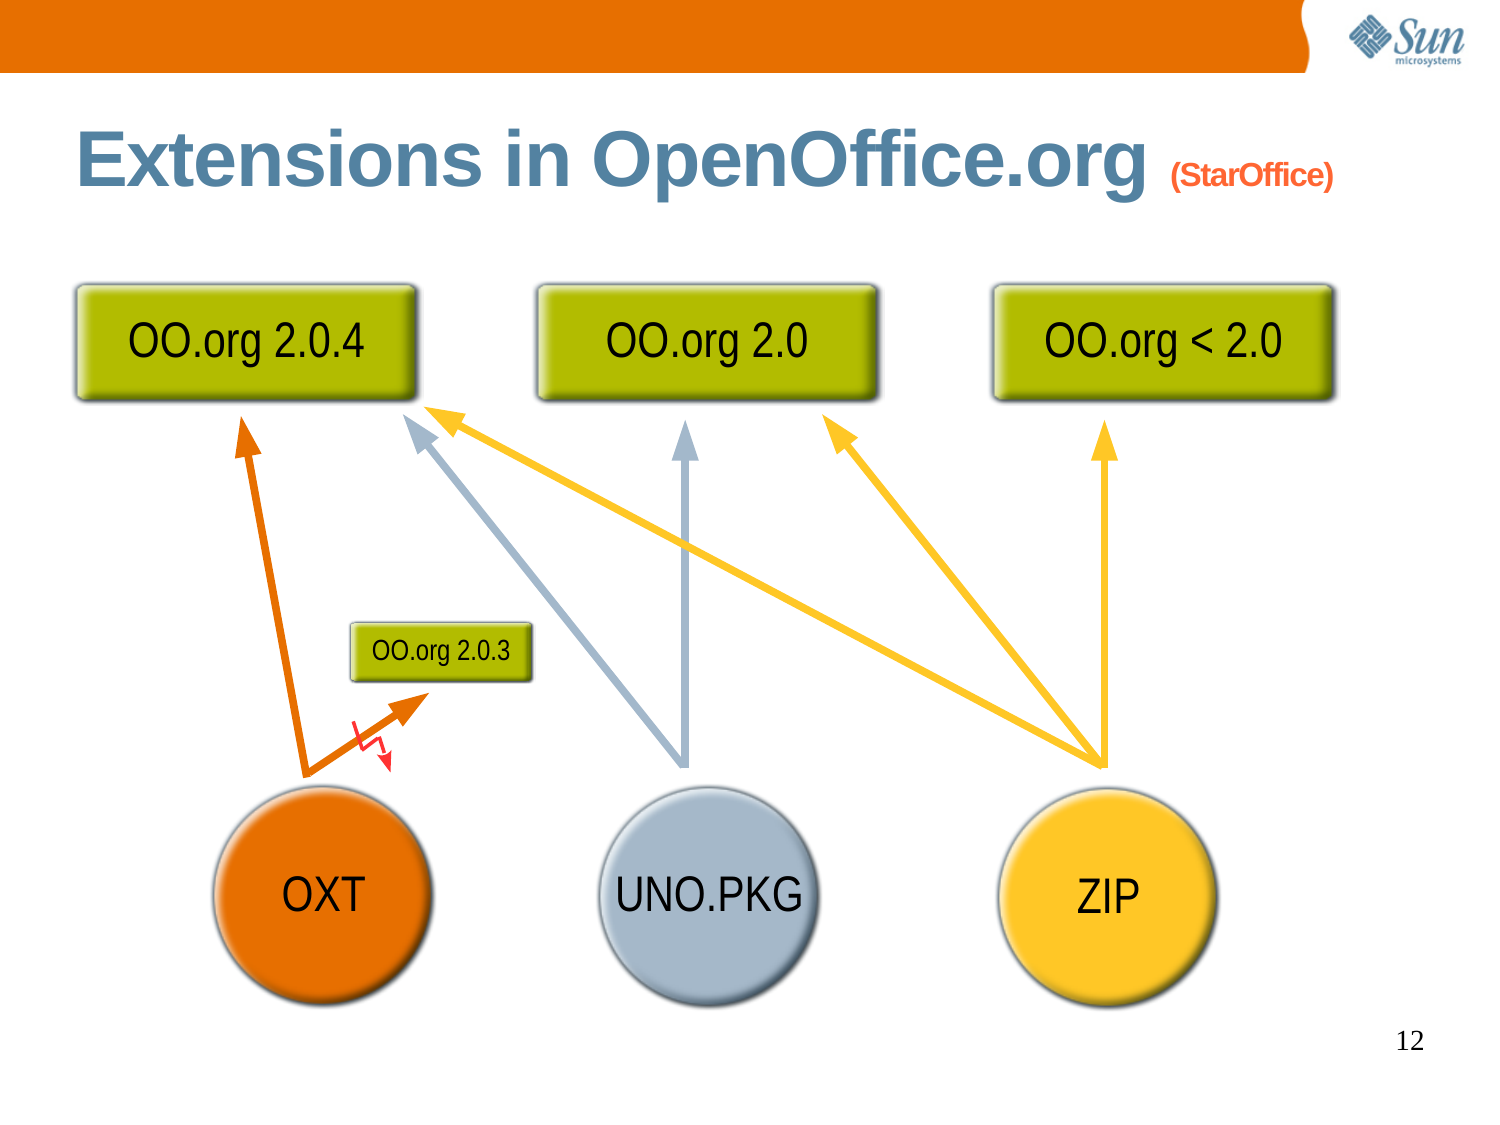

# Extensions in OpenOffice.org (StarOffice)
OO.org 2.0.4
OO.org 2.0
OO.org < 2.0
OO.org 2.0.3
OXT
UNO.PKG
ZIP
12